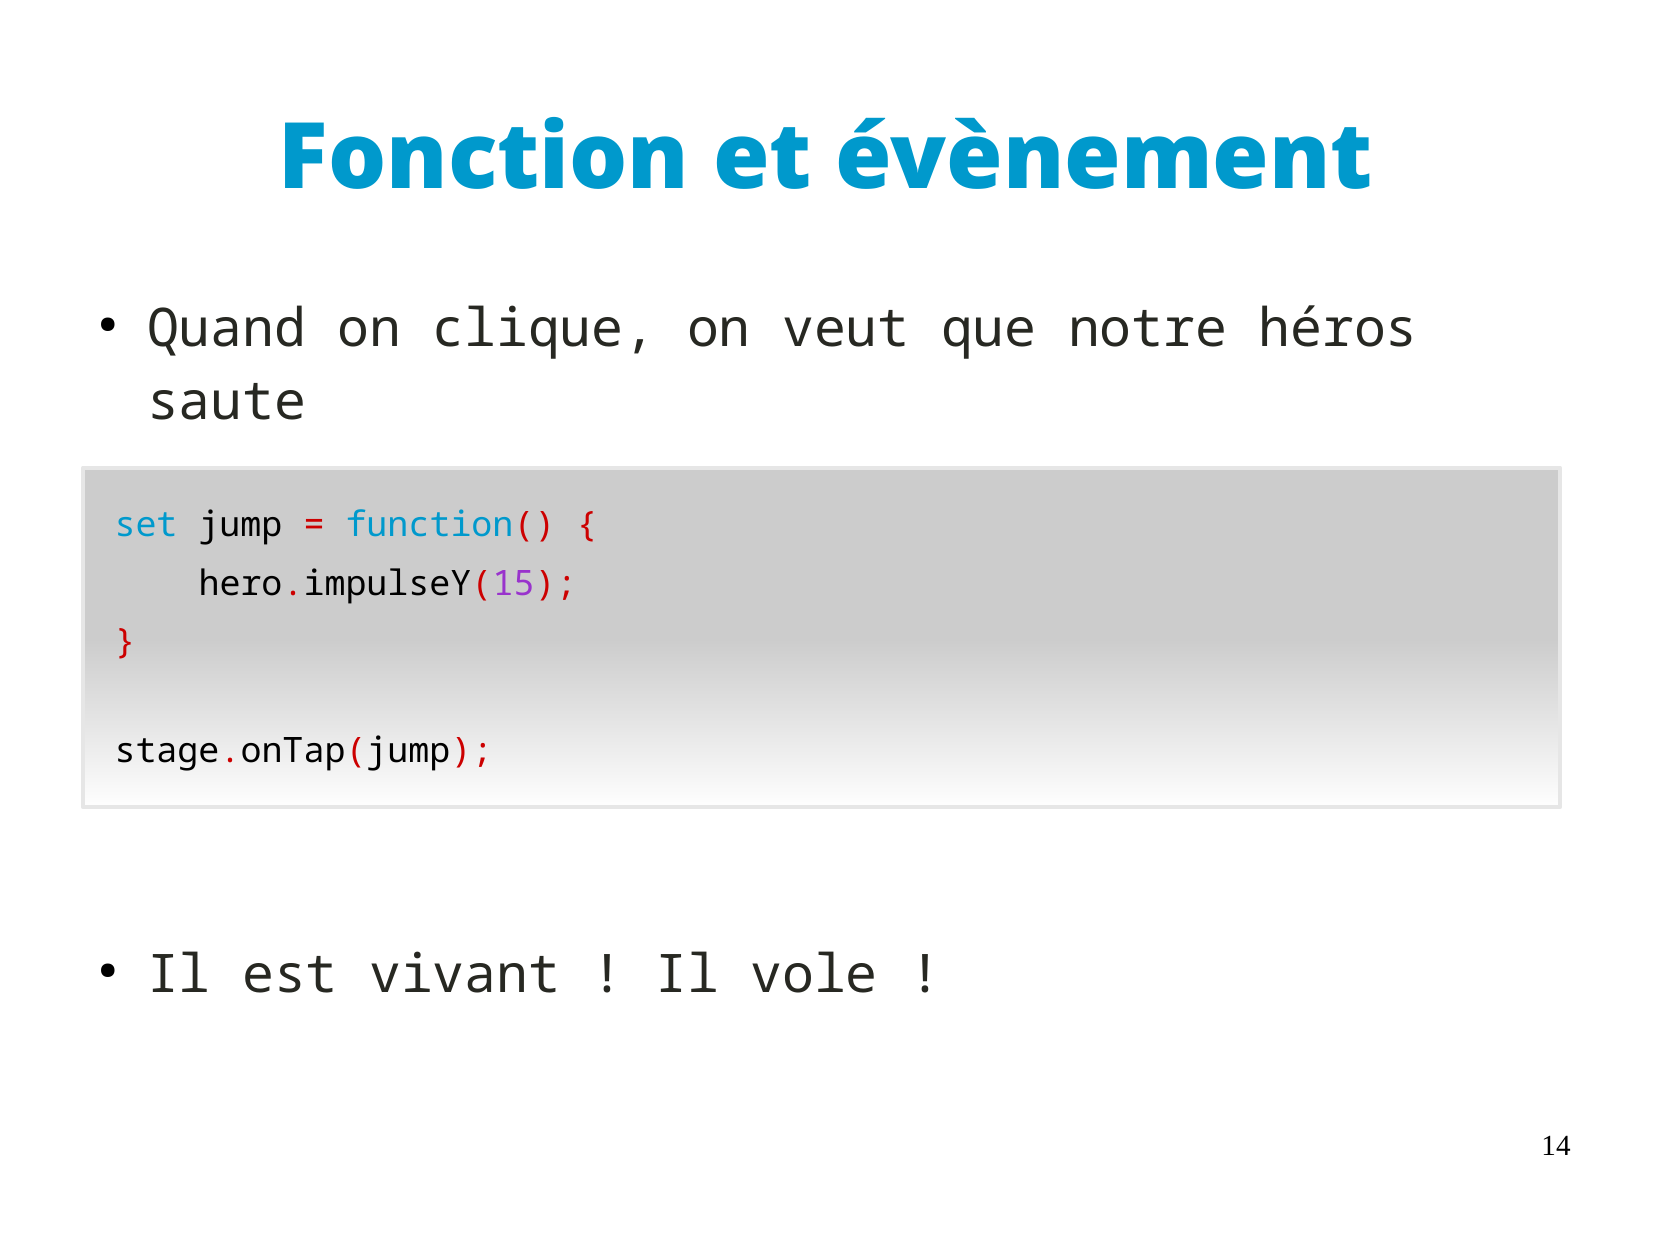

# Fonction et évènement
Quand on clique, on veut que notre héros saute
Il est vivant ! Il vole !
set jump = function() {
 hero.impulseY(15);
}
stage.onTap(jump);
14